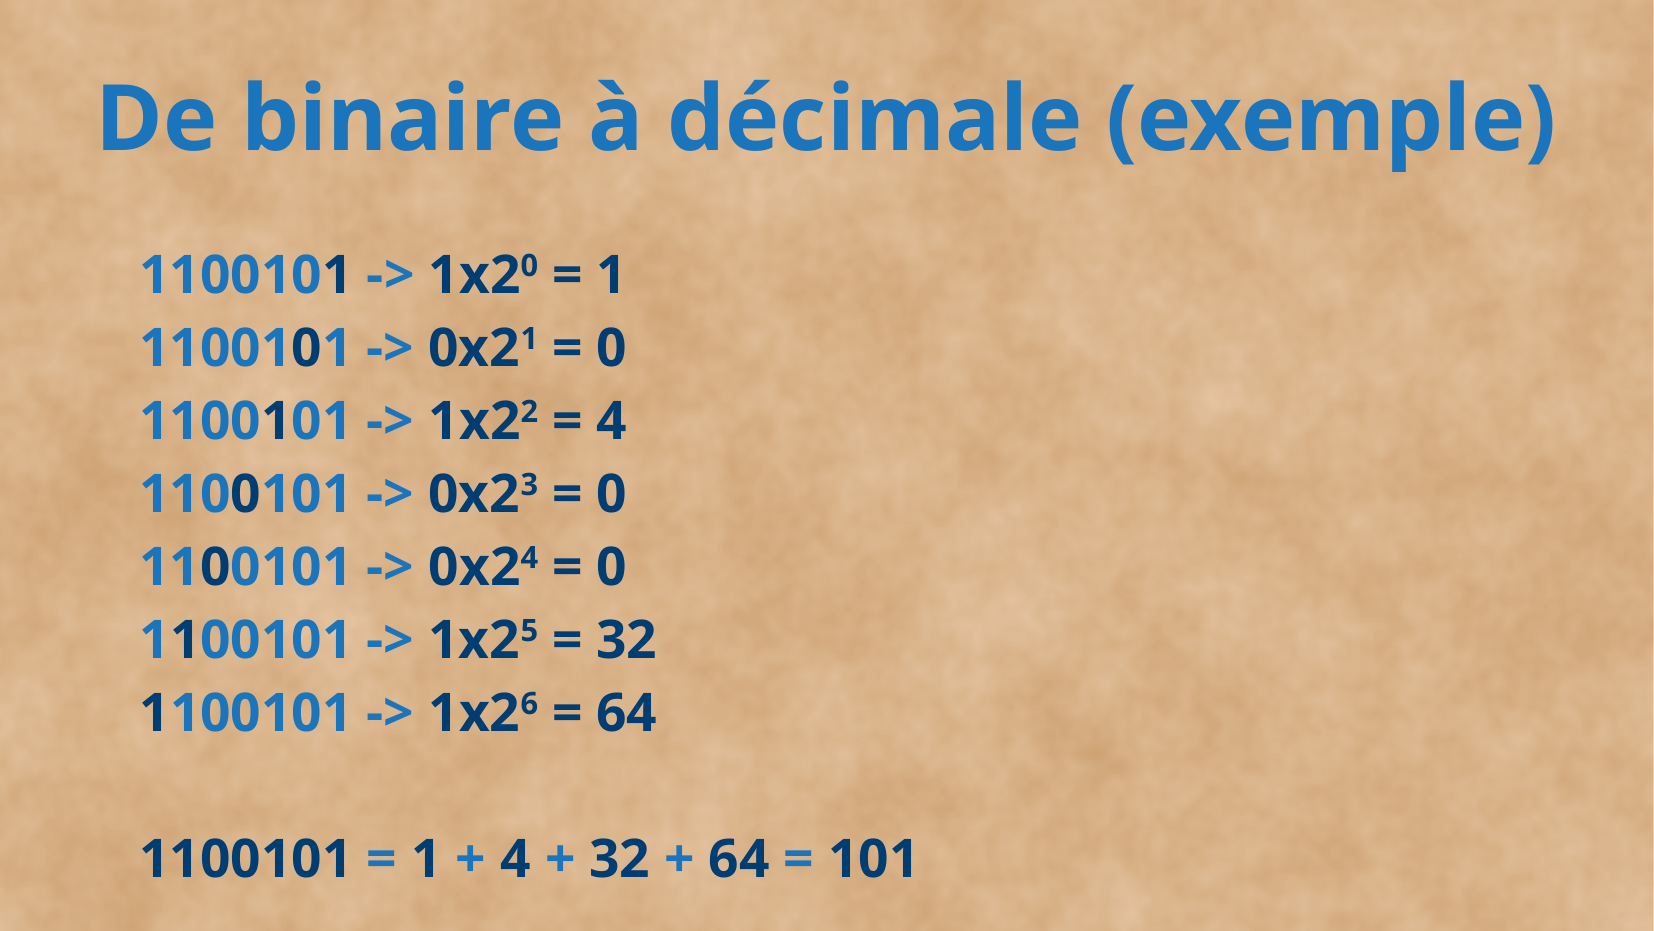

# De binaire à décimale (exemple)
1100101 -> 1x20 = 1
1100101 -> 0x21 = 0
1100101 -> 1x22 = 4
1100101 -> 0x23 = 0
1100101 -> 0x24 = 0
1100101 -> 1x25 = 32
1100101 -> 1x26 = 64
1100101 = 1 + 4 + 32 + 64 = 101